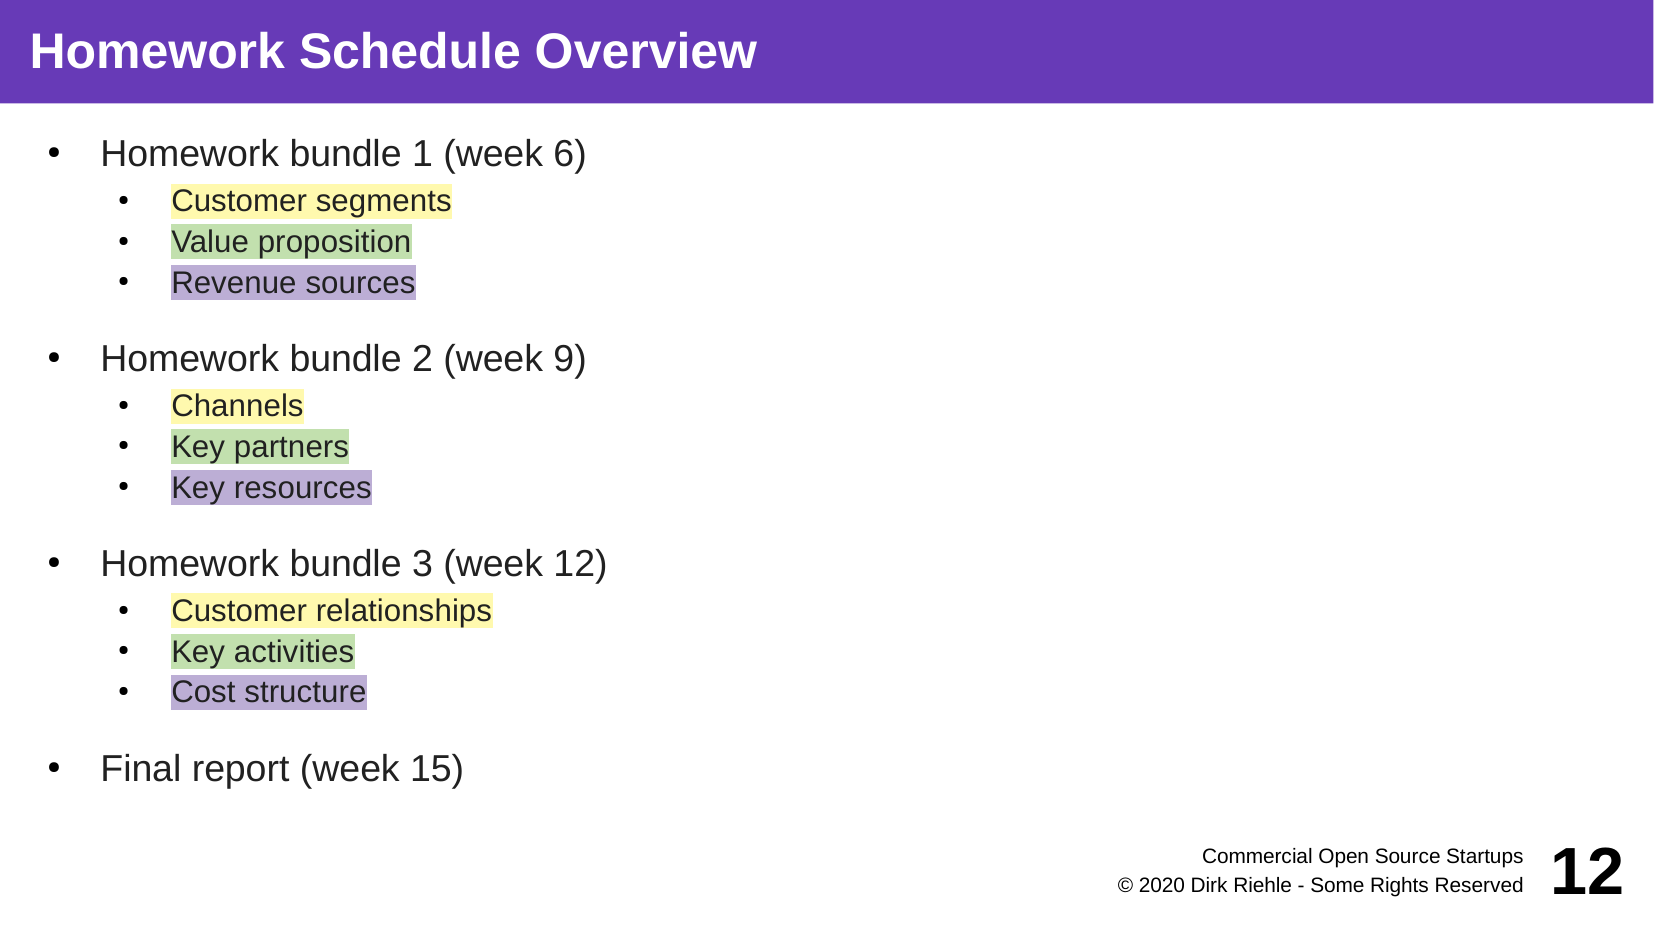

# Homework Schedule Overview
Homework bundle 1 (week 6)
Customer segments
Value proposition
Revenue sources
Homework bundle 2 (week 9)
Channels
Key partners
Key resources
Homework bundle 3 (week 12)
Customer relationships
Key activities
Cost structure
Final report (week 15)
Commercial Open Source Startups
12
© 2020 Dirk Riehle - Some Rights Reserved